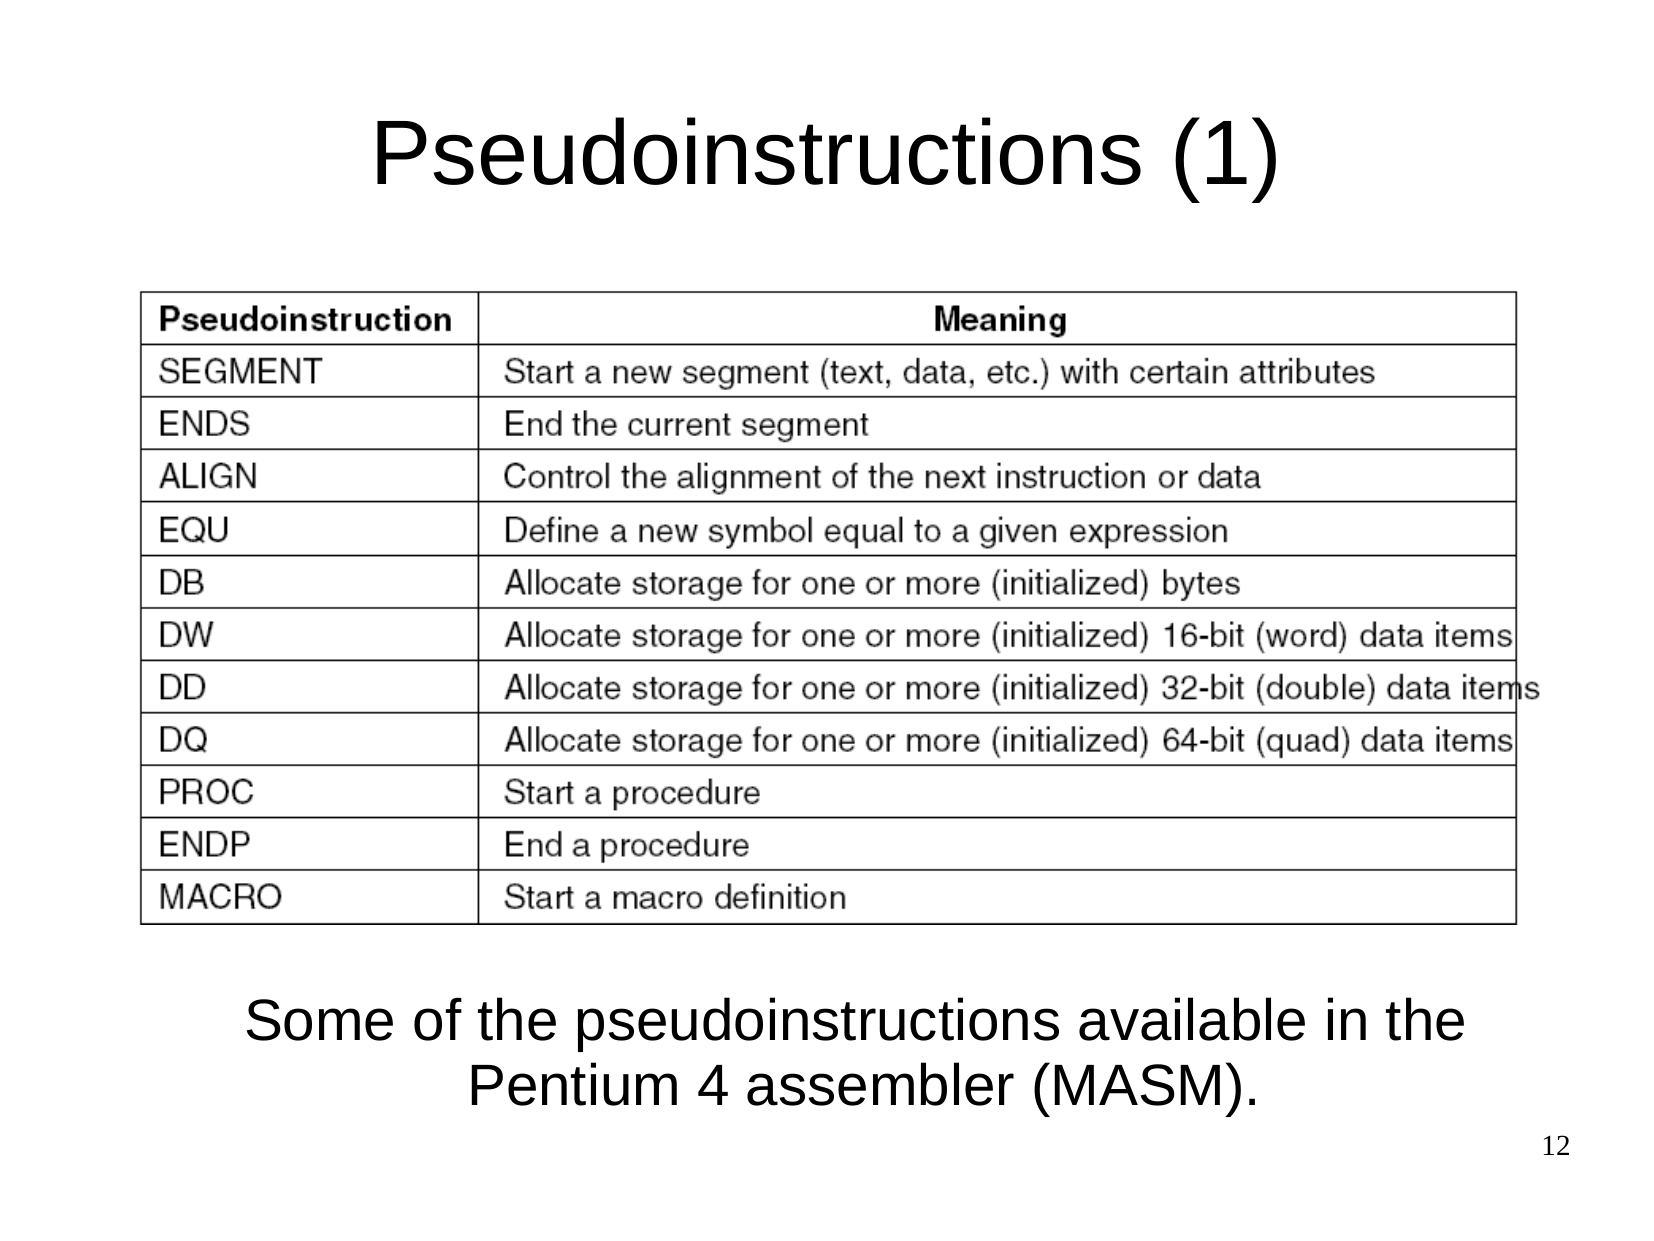

# Pseudoinstructions (1)
Some of the pseudoinstructions available in the
Pentium 4 assembler (MASM).
12